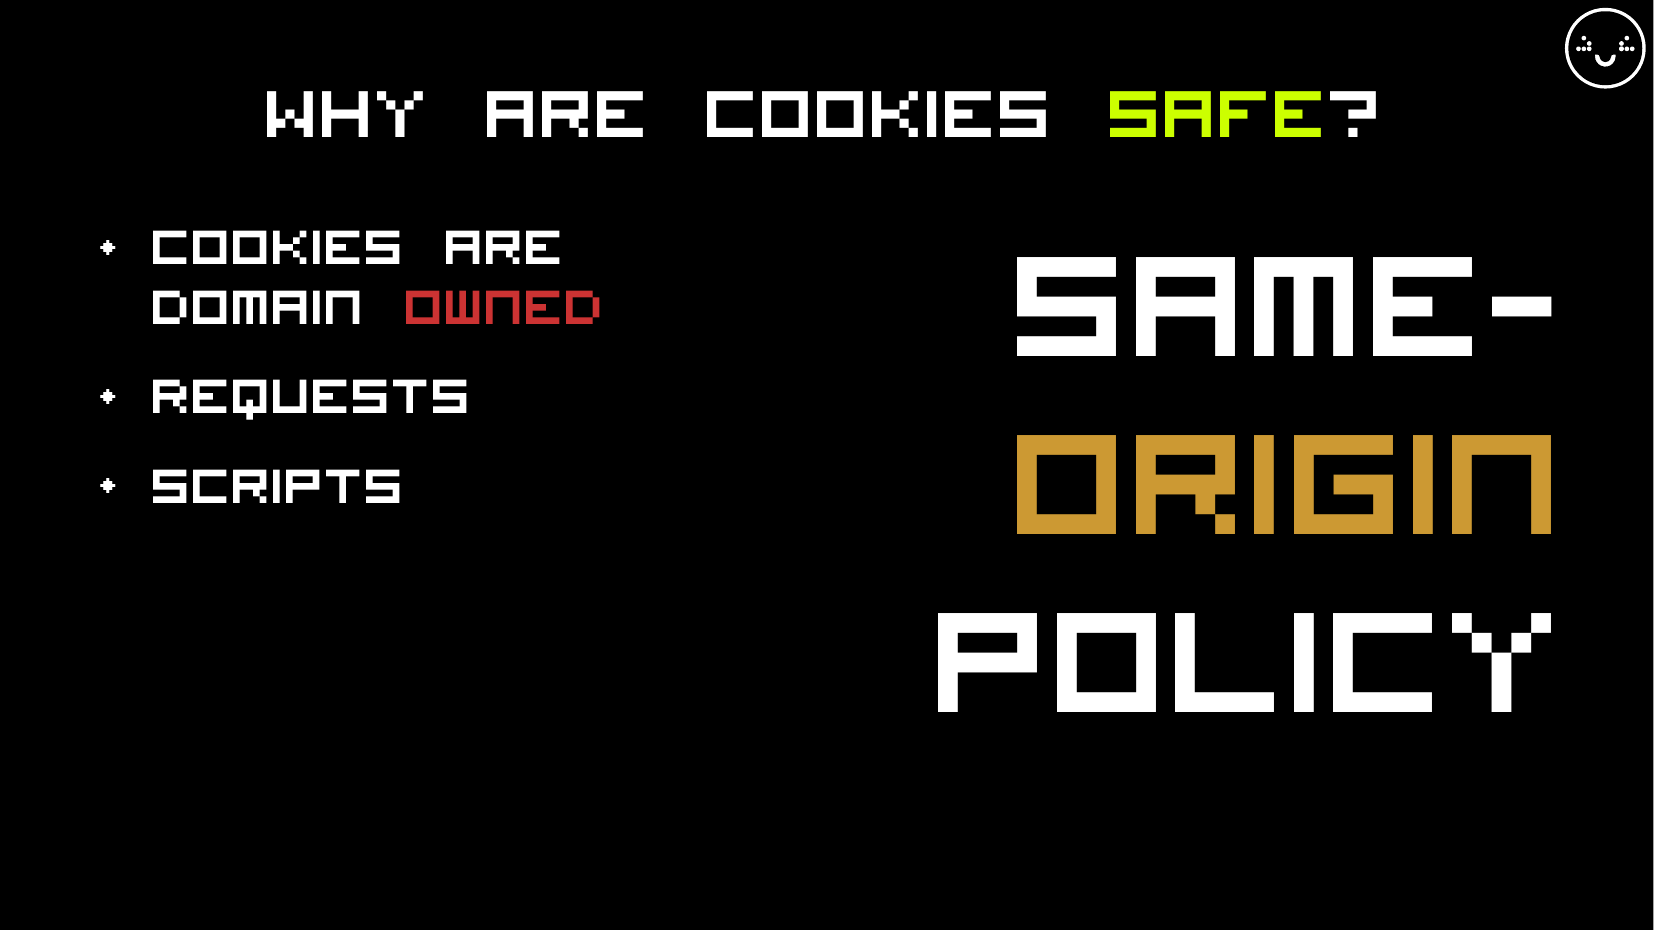

# Why are cookies safe?
Cookies are domain owned
Requests
scripts
Same-origin policy